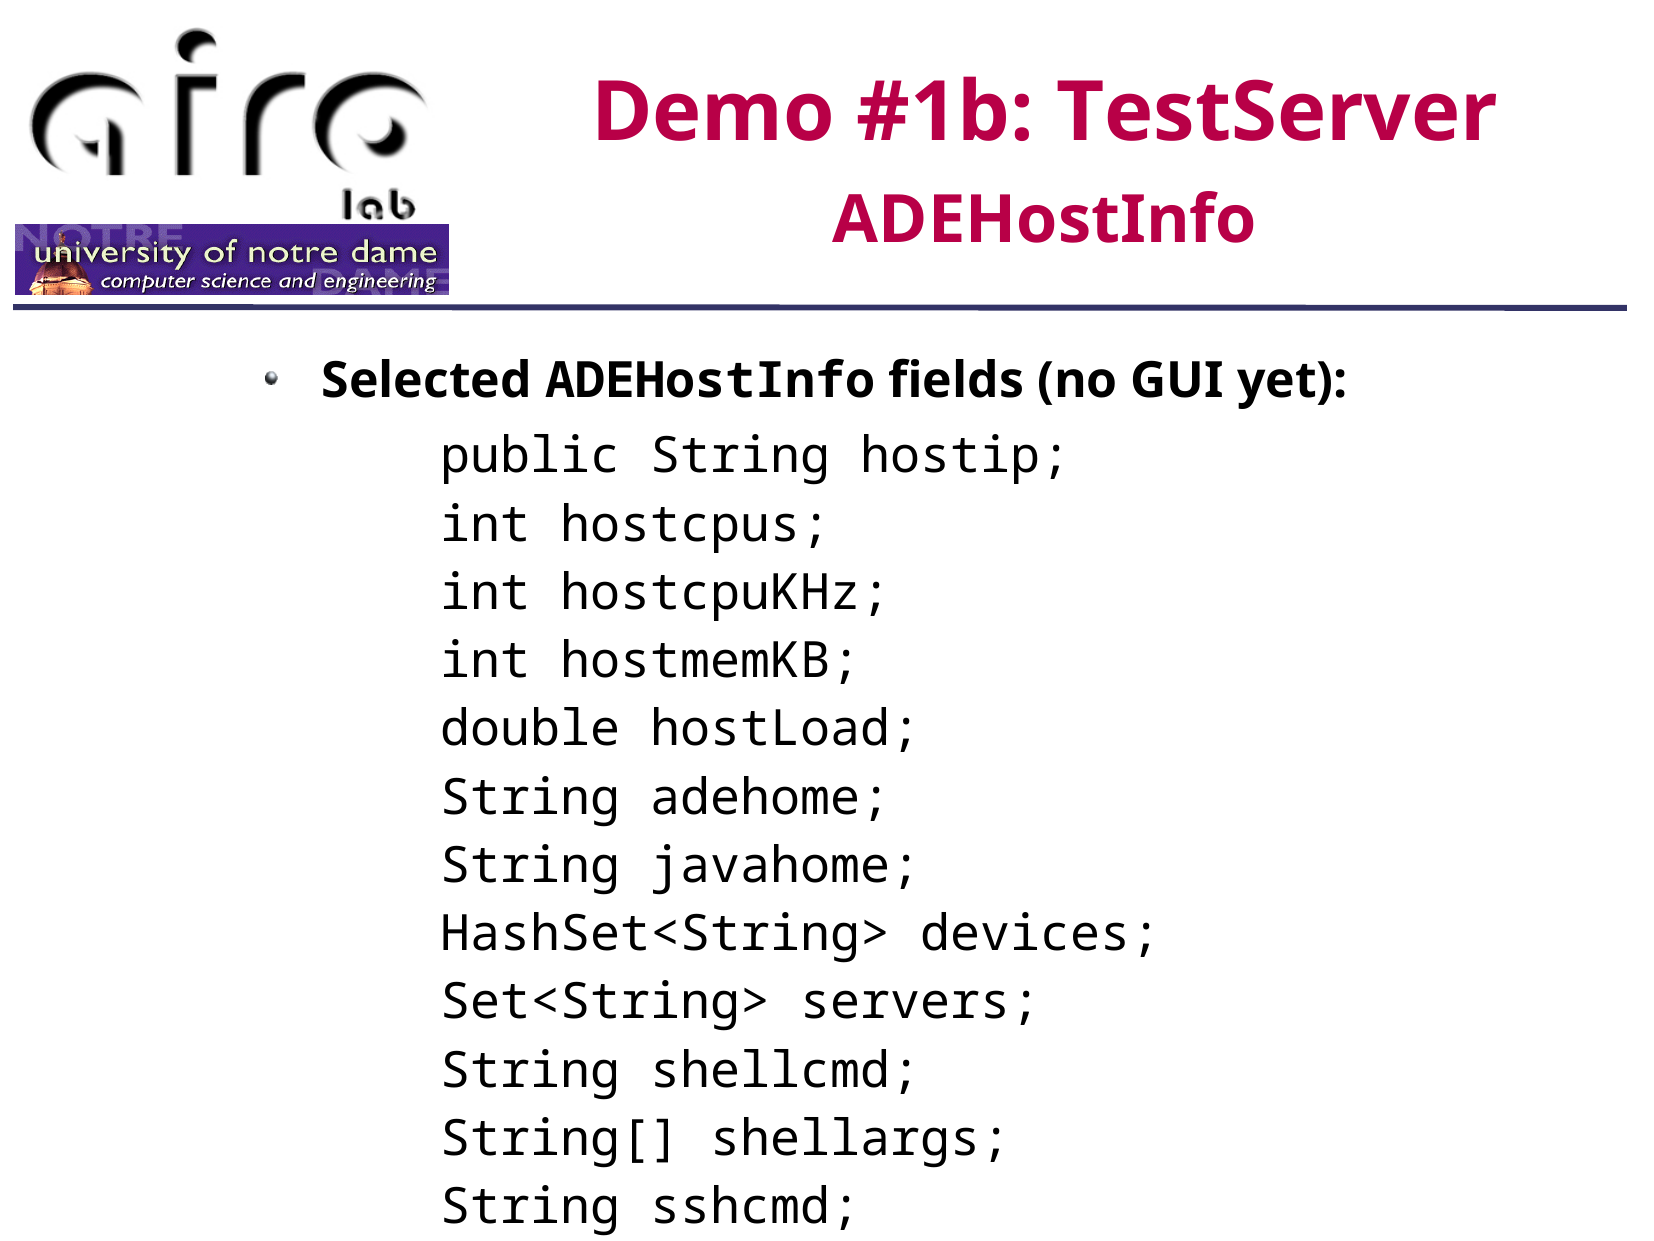

# Demo #1b: TestServer ADEHostInfo
Selected ADEHostInfo fields (no GUI yet):
public String hostip;
int hostcpus;
int hostcpuKHz;
int hostmemKB;
double hostLoad;
String adehome;
String javahome;
HashSet<String> devices;
Set<String> servers;
String shellcmd;
String[] shellargs;
String sshcmd;
String sshargs;
String sshusername;